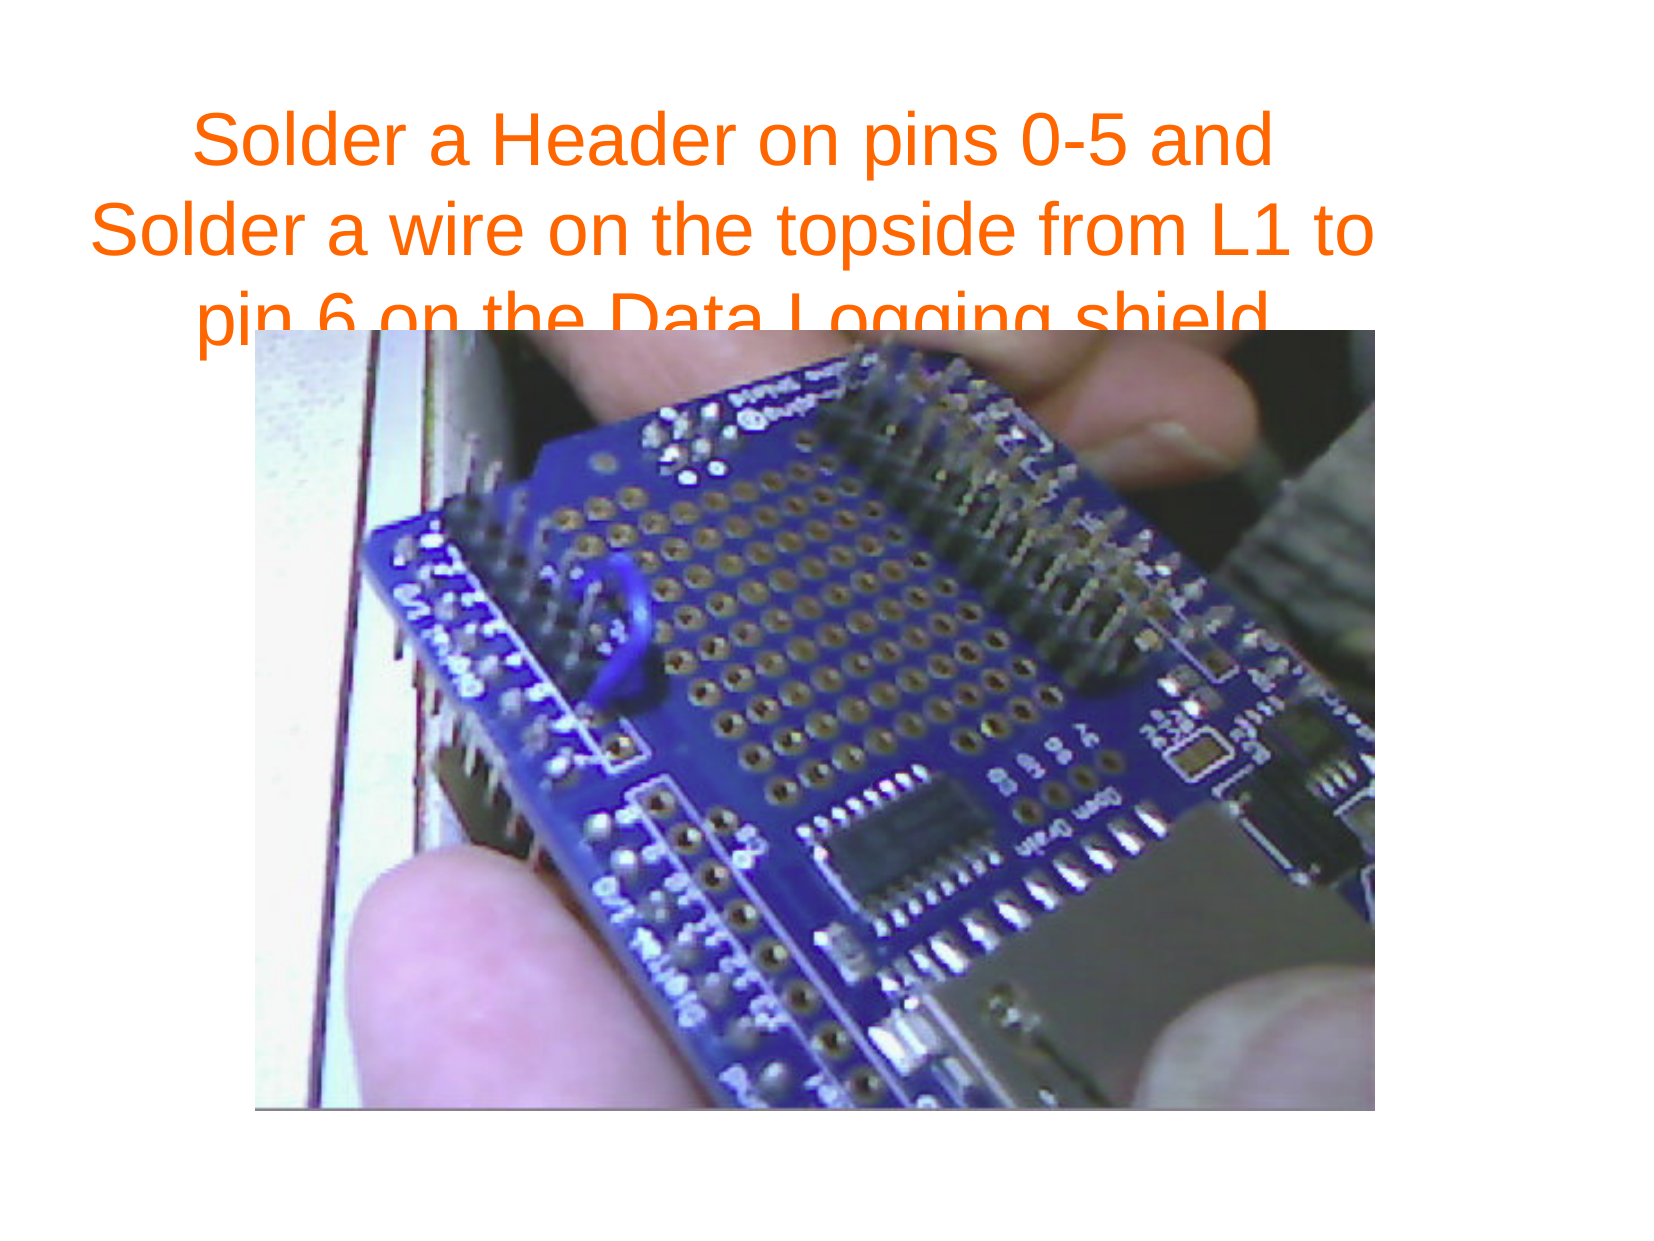

# Solder a Header on pins 0-5 and Solder a wire on the topside from L1 to pin 6 on the Data Logging shield